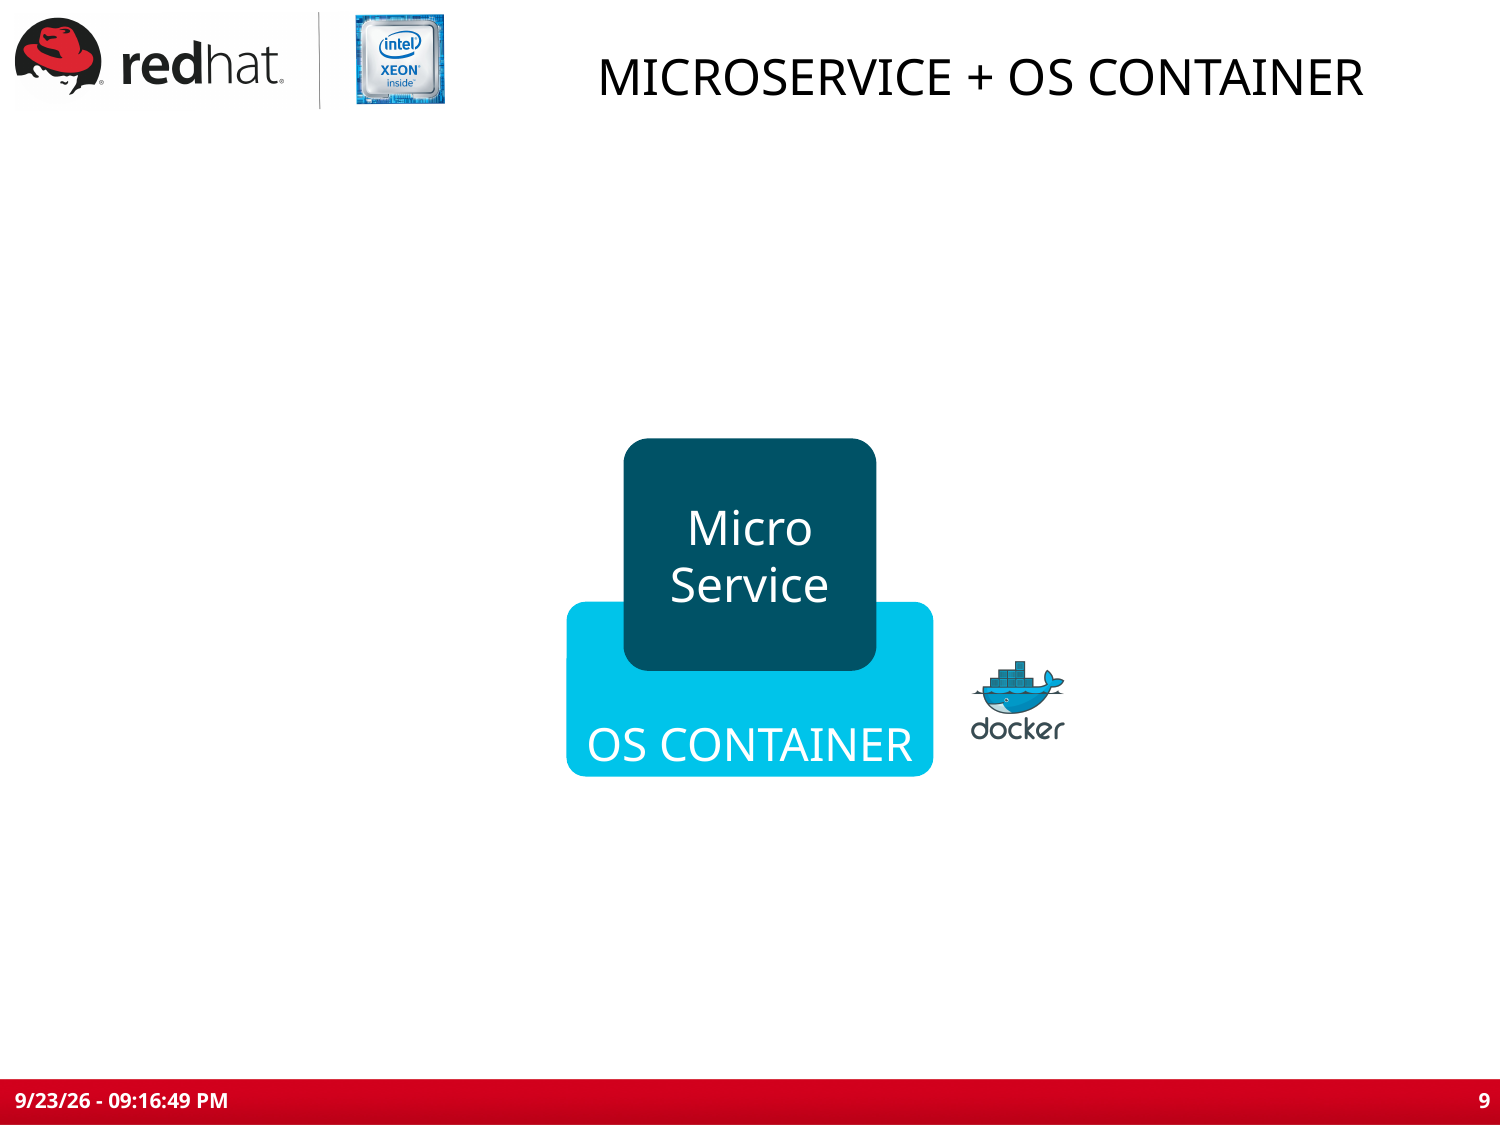

# MICROSERVICE + OS CONTAINER
Micro
Service
OS CONTAINER